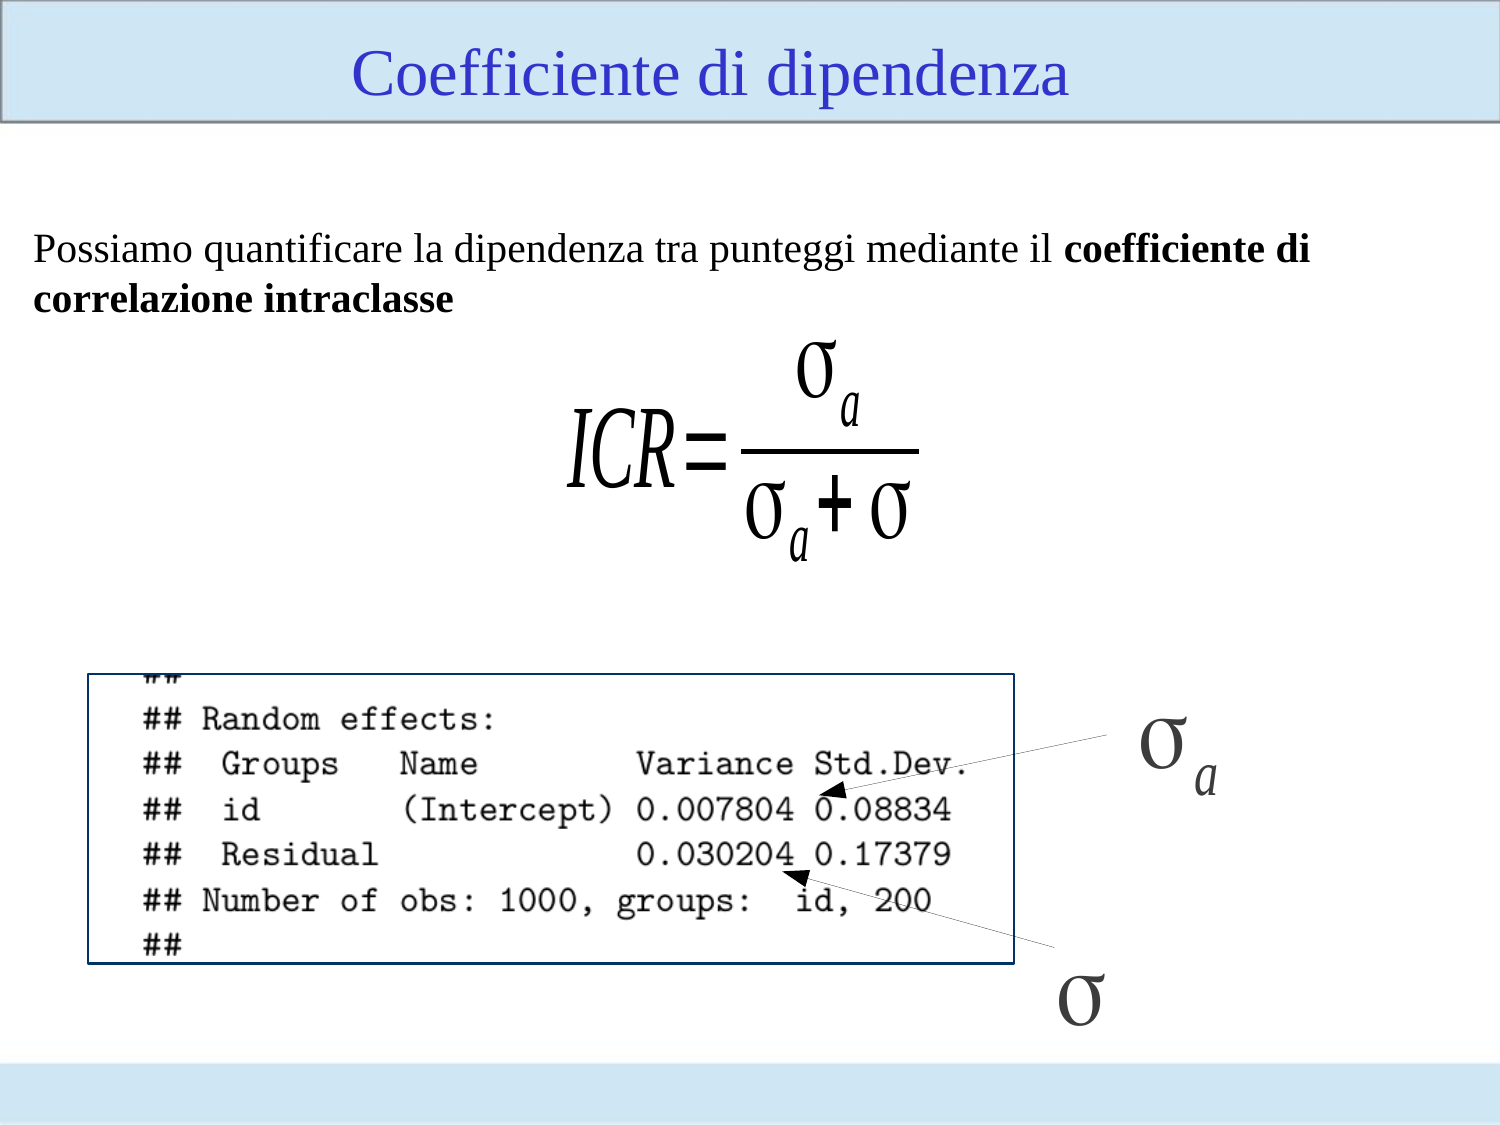

# Coefficiente di dipendenza
Possiamo quantificare la dipendenza tra punteggi mediante il coefficiente di correlazione intraclasse